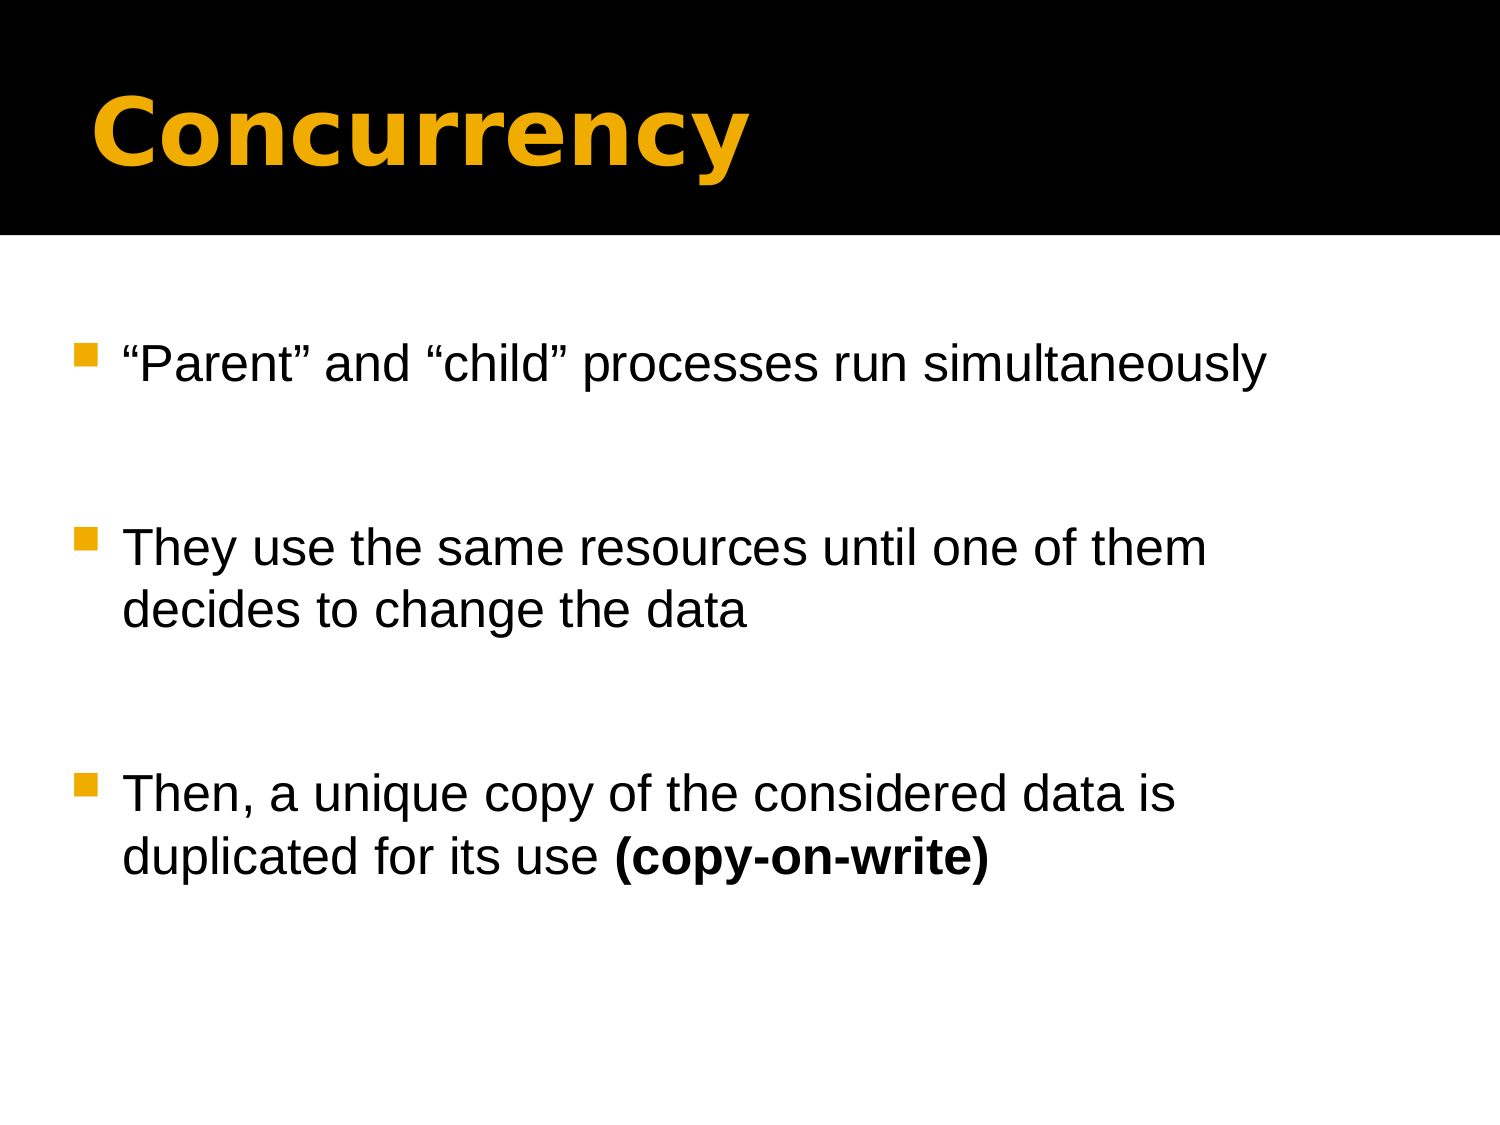

# Concurrency
“Parent” and “child” processes run simultaneously
They use the same resources until one of them decides to change the data
Then, a unique copy of the considered data is duplicated for its use (copy-on-write)